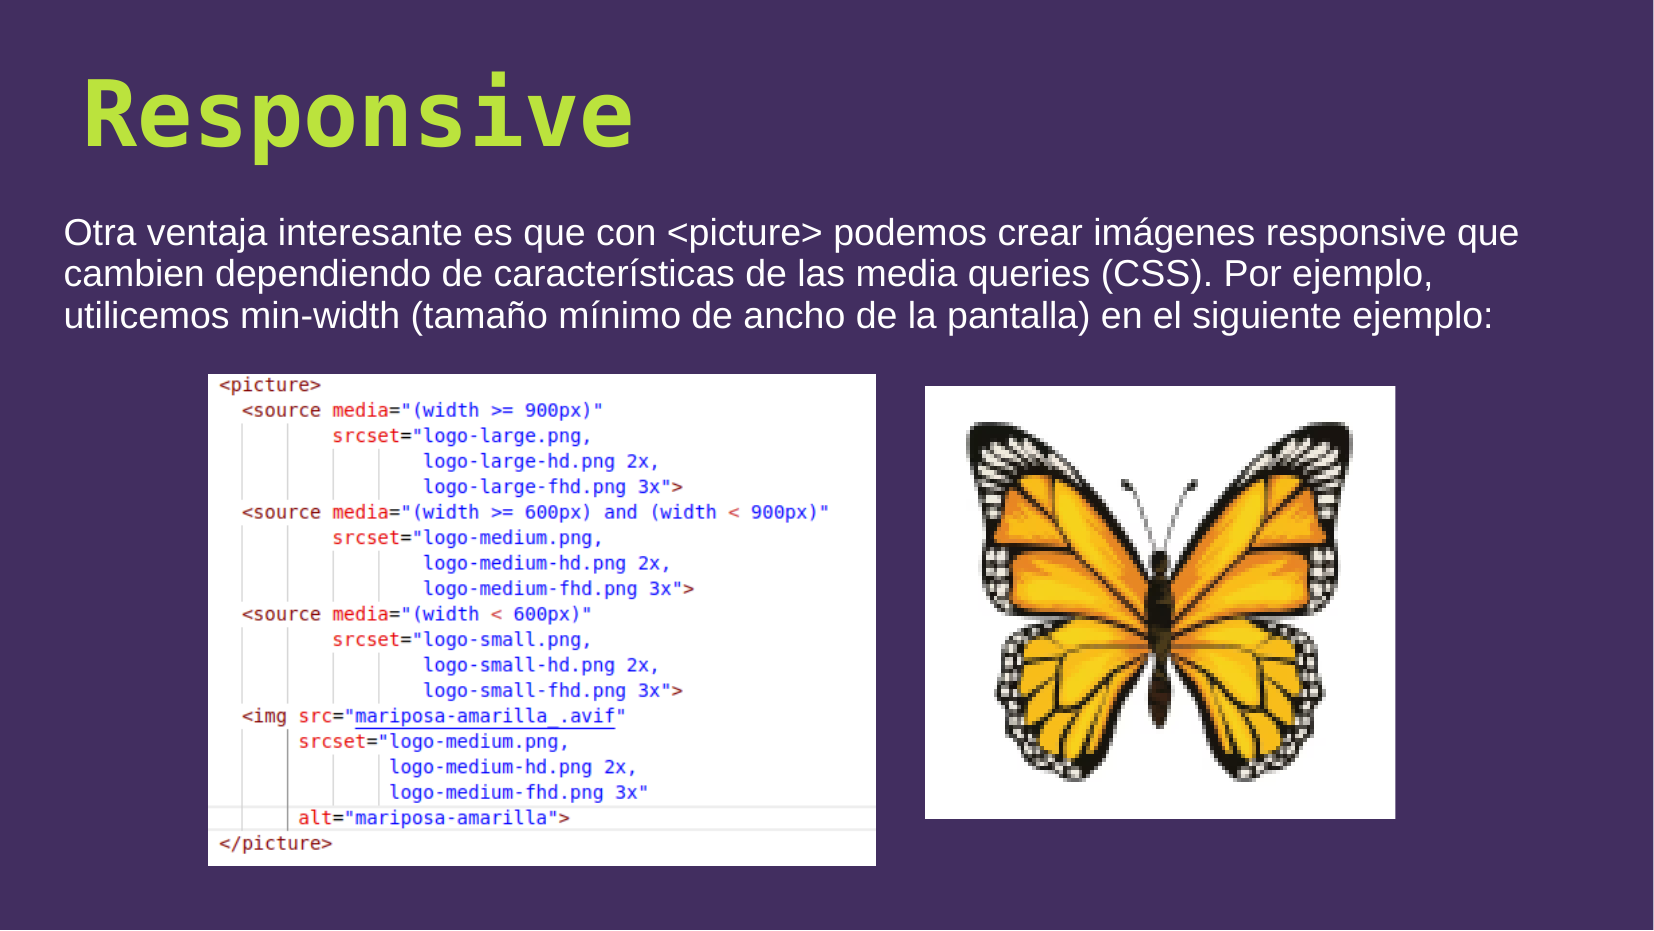

# Responsive
Otra ventaja interesante es que con <picture> podemos crear imágenes responsive que cambien dependiendo de características de las media queries (CSS). Por ejemplo, utilicemos min-width (tamaño mínimo de ancho de la pantalla) en el siguiente ejemplo: